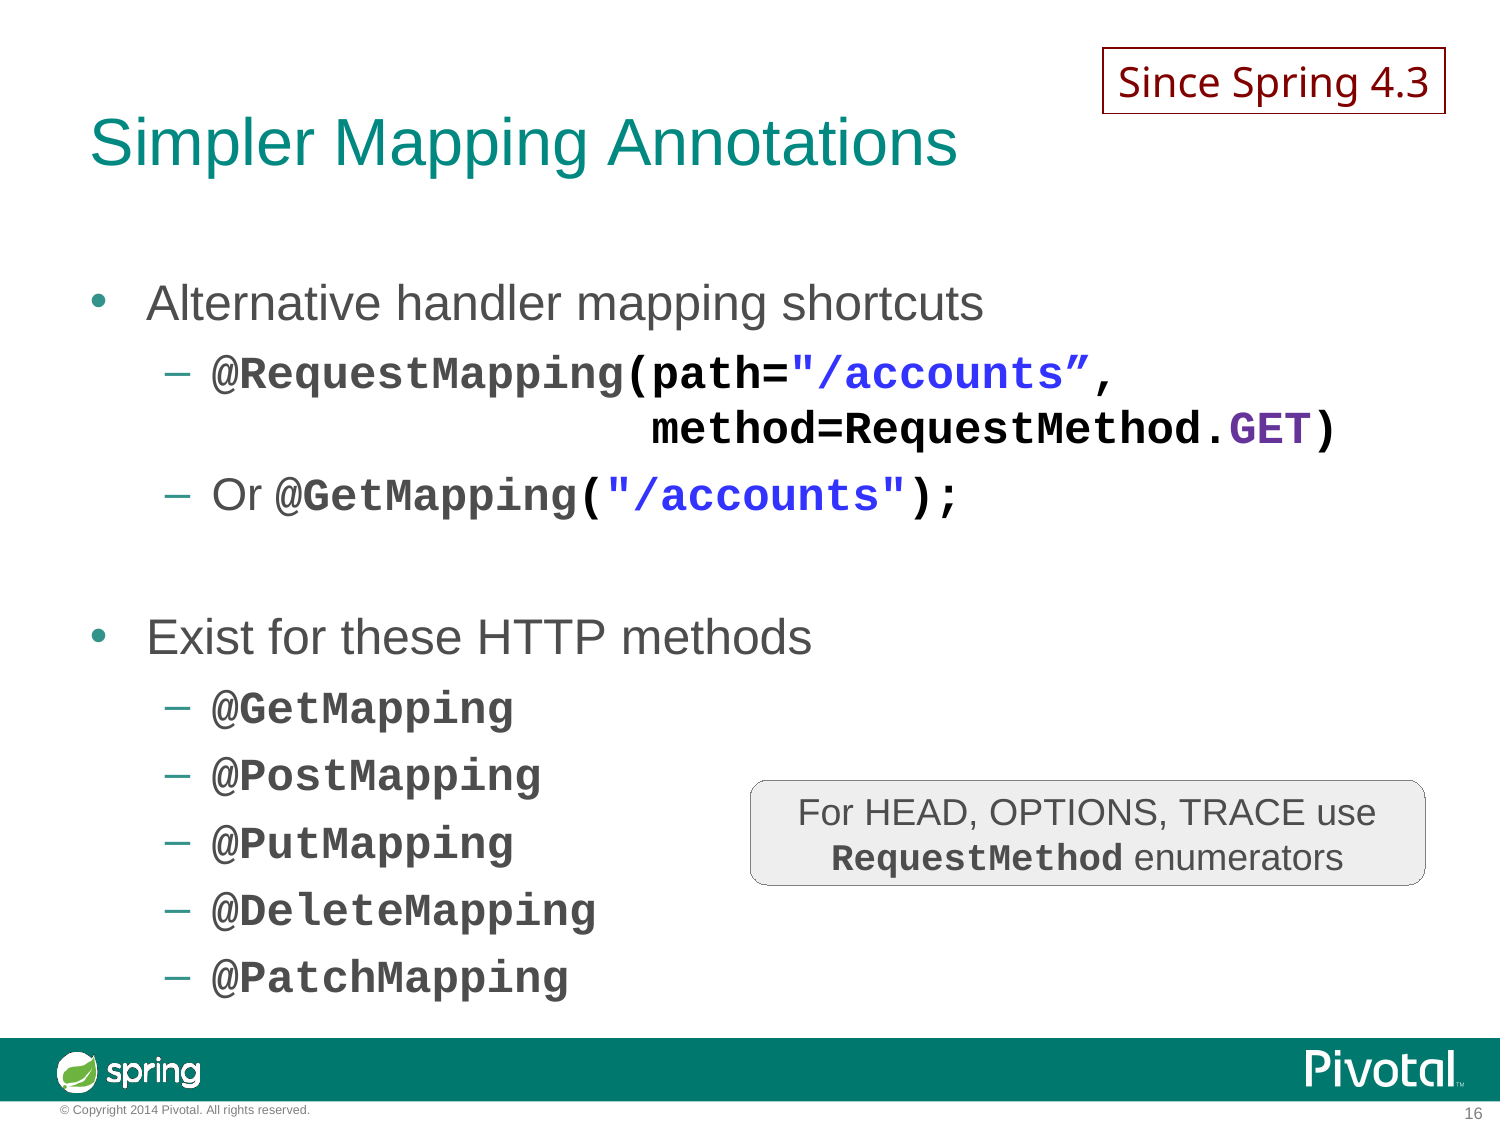

# Simpler Mapping Annotations
Since Spring 4.3
Alternative handler mapping shortcuts
@RequestMapping(path="/accounts”,
 method=RequestMethod.GET)
Or @GetMapping("/accounts");
Exist for these HTTP methods
@GetMapping
@PostMapping
@PutMapping
@DeleteMapping
@PatchMapping
For HEAD, OPTIONS, TRACE use
RequestMethod enumerators